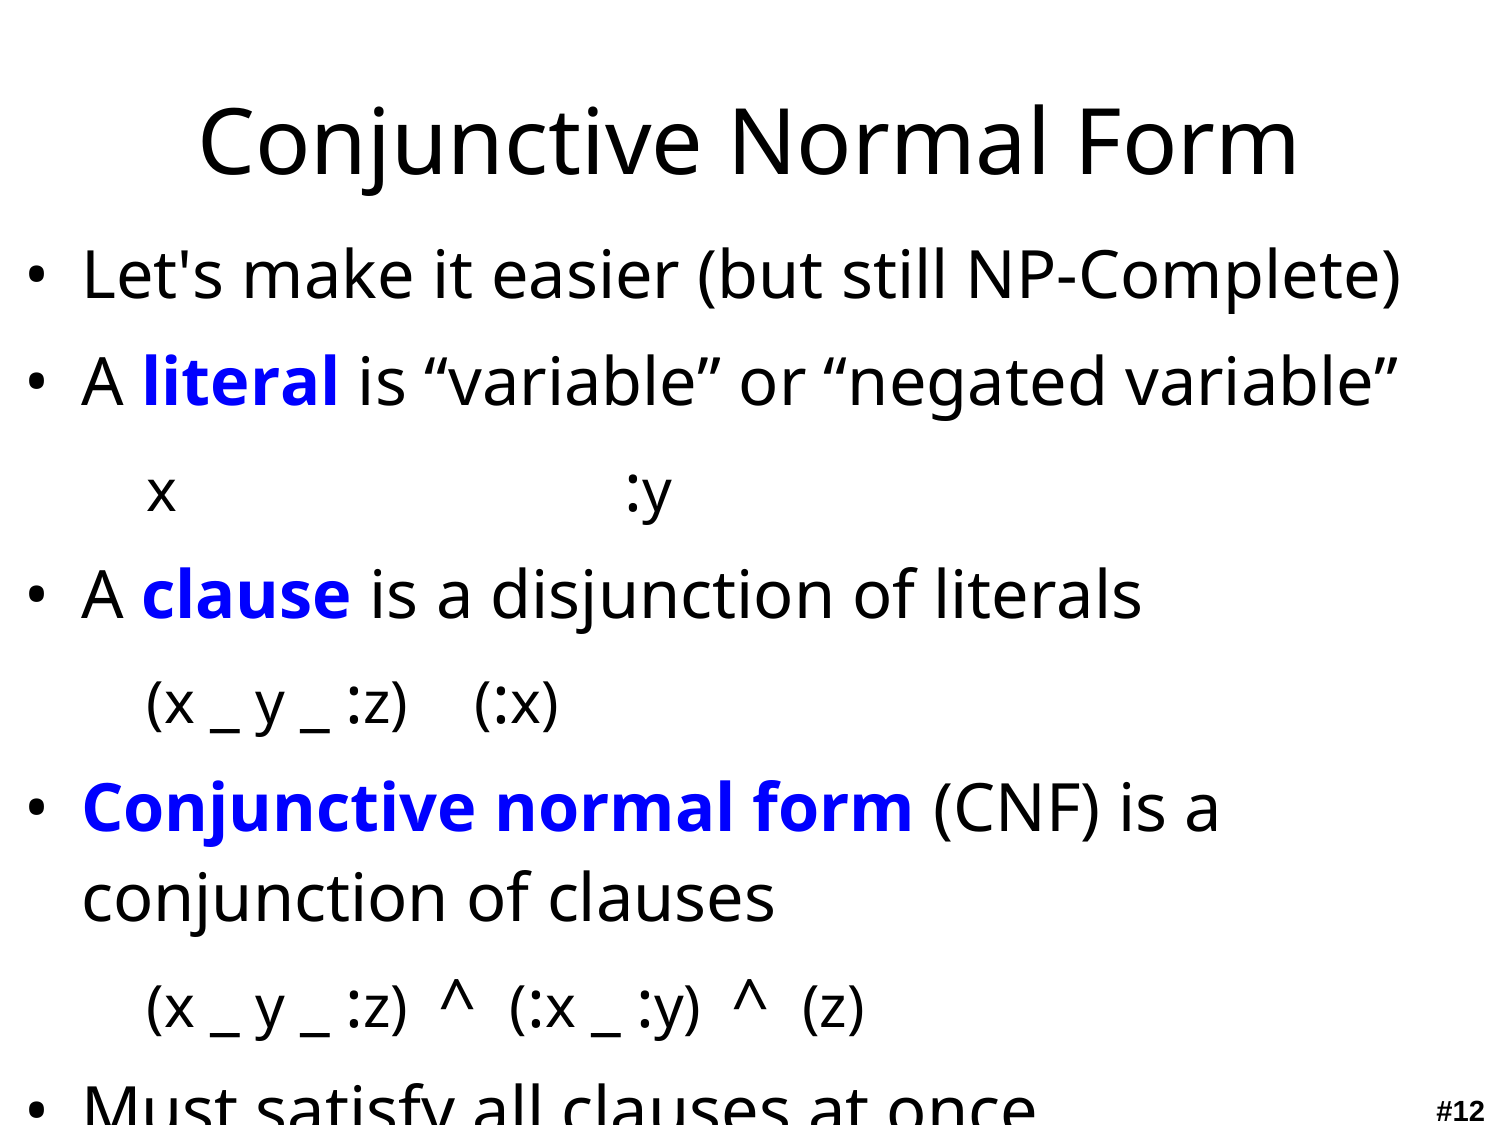

# Conjunctive Normal Form
Let's make it easier (but still NP-Complete)
A literal is “variable” or “negated variable”
x 			:y
A clause is a disjunction of literals
(x _ y _ :z)	(:x)
Conjunctive normal form (CNF) is a conjunction of clauses
(x _ y _ :z) ^ (:x _ :y) ^ (z)
Must satisfy all clauses at once
“global” constraints!
12